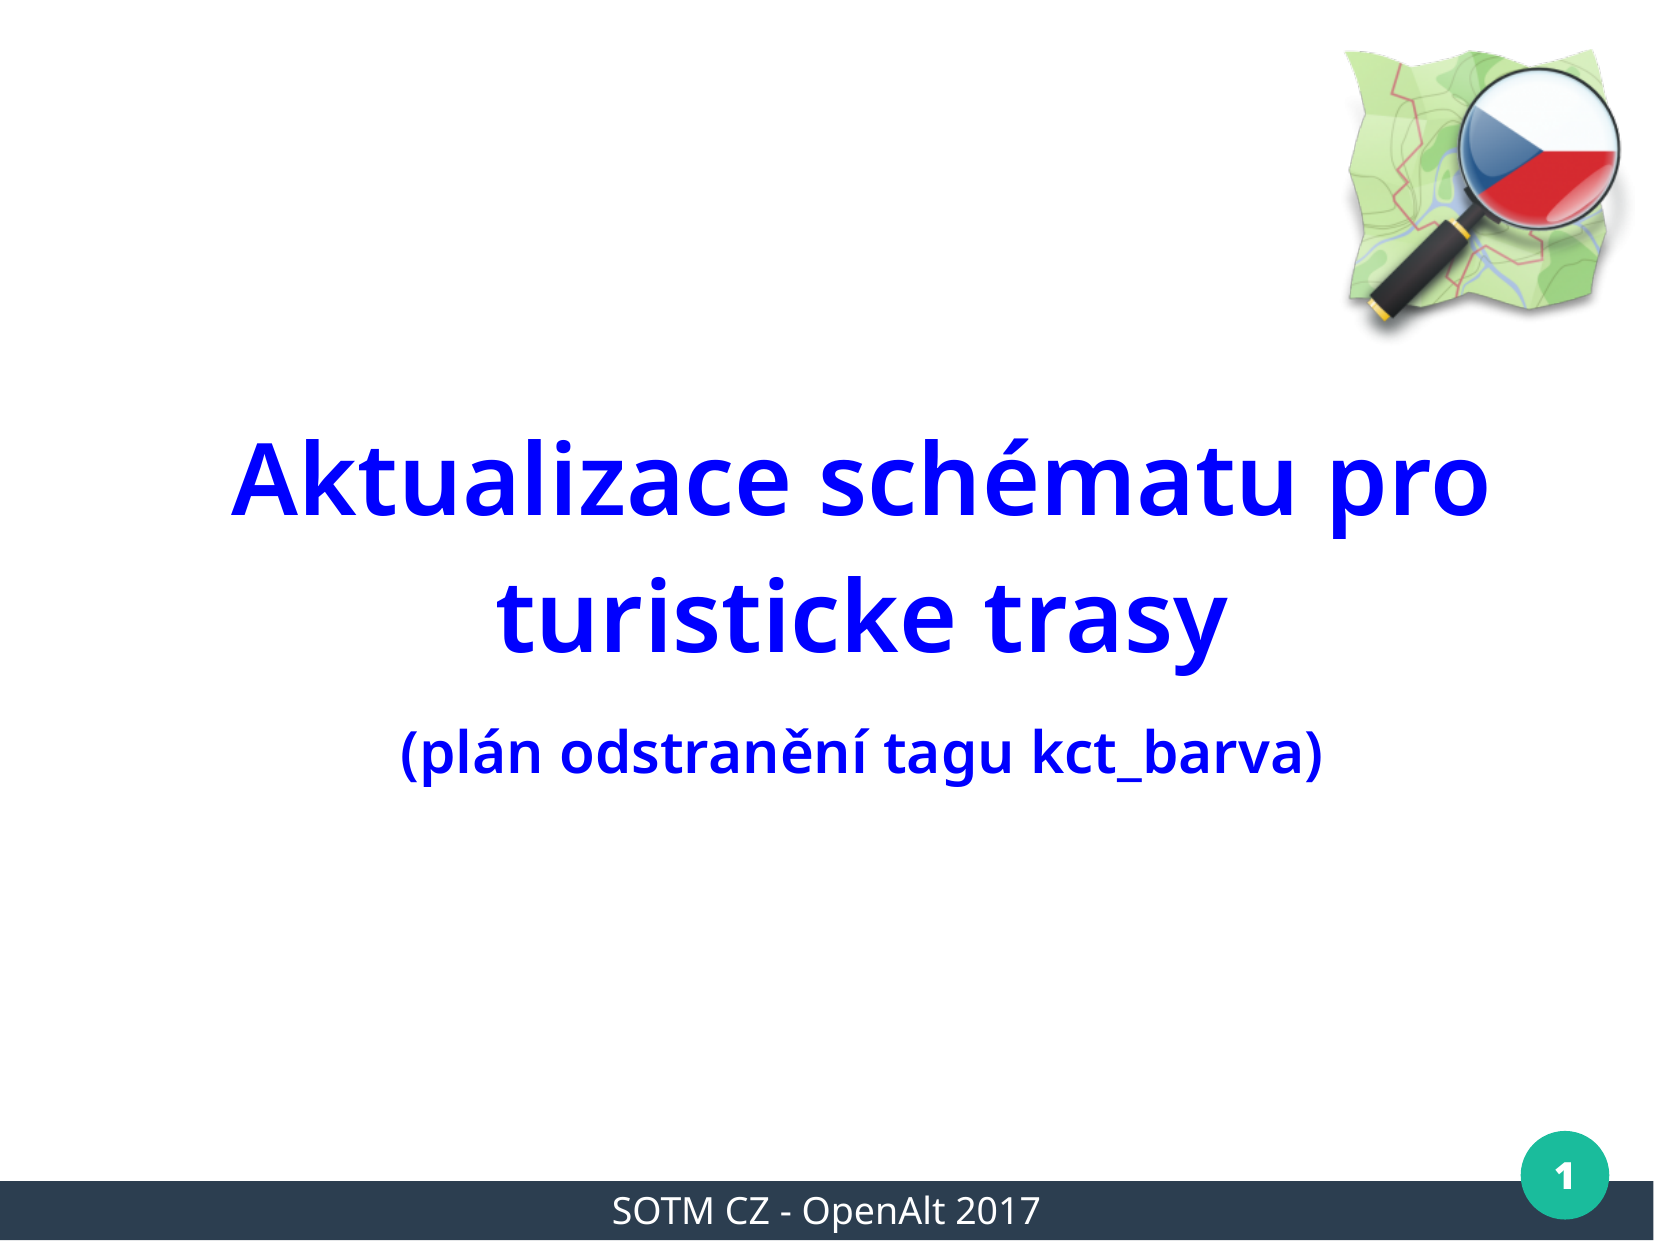

# Aktualizace schématu pro turisticke trasy
(plán odstranění tagu kct_barva)
1
SOTM CZ - OpenAlt 2017